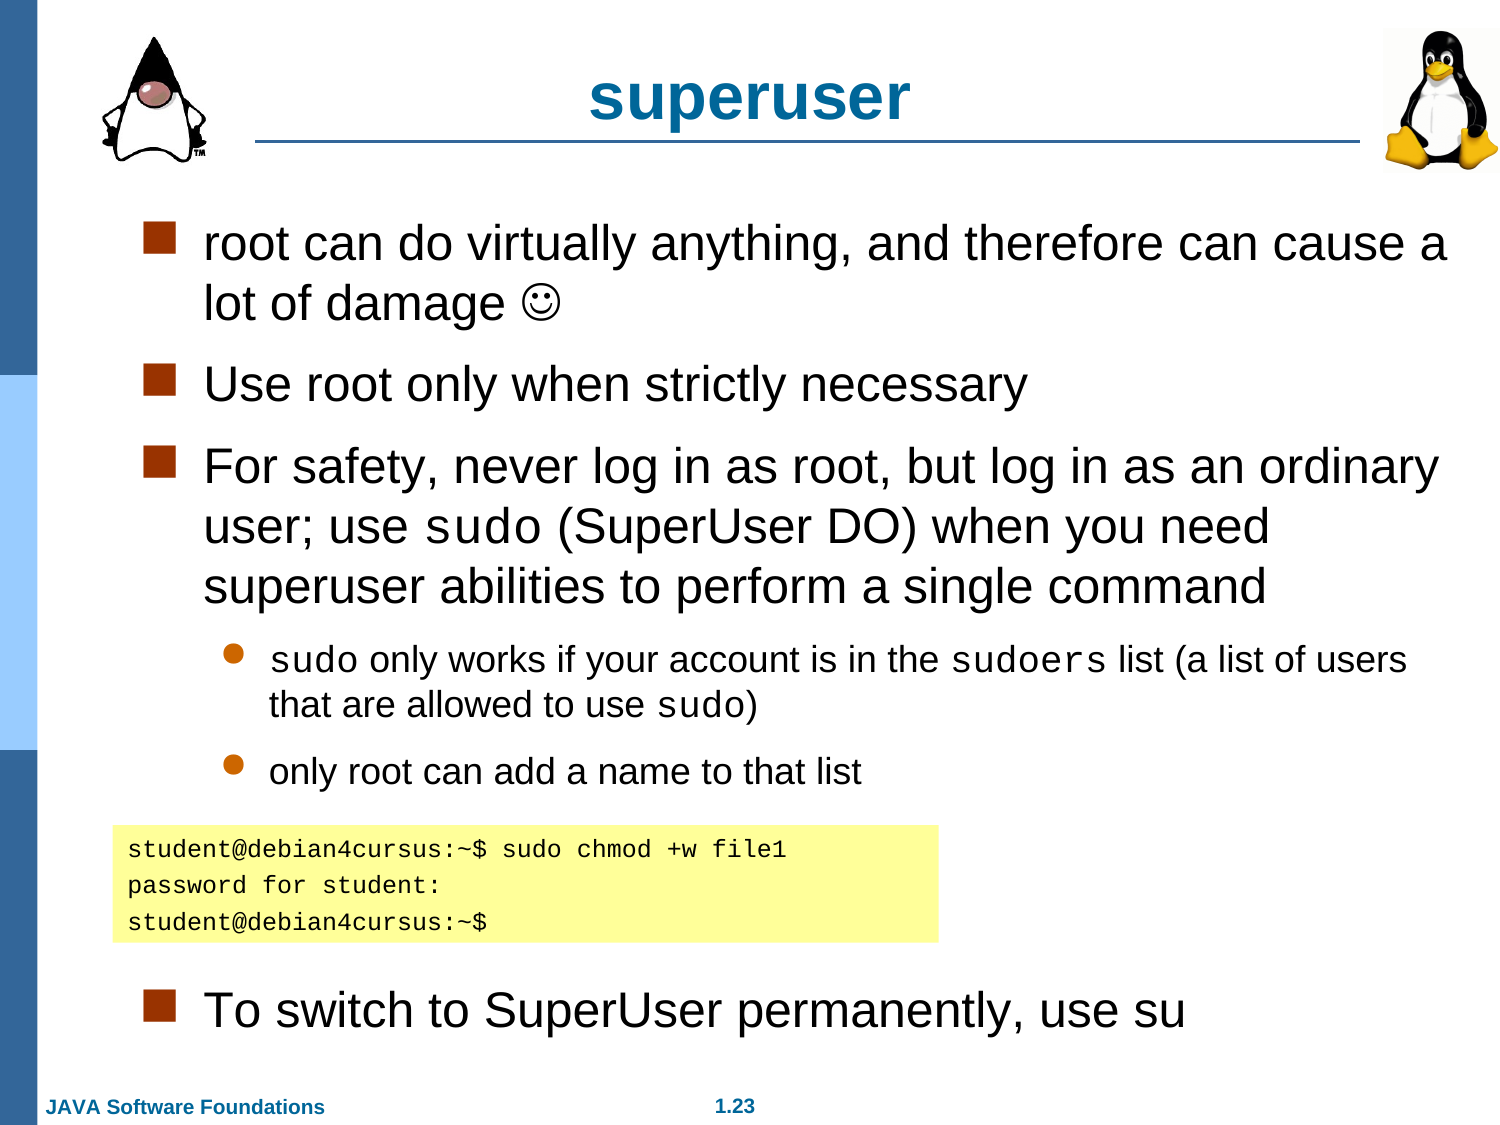

# superuser
root can do virtually anything, and therefore can cause a lot of damage 
Use root only when strictly necessary
For safety, never log in as root, but log in as an ordinary user; use sudo (SuperUser DO) when you need superuser abilities to perform a single command
sudo only works if your account is in the sudoers list (a list of users that are allowed to use sudo)
only root can add a name to that list
To switch to SuperUser permanently, use su
student@debian4cursus:~$ sudo chmod +w file1
password for student:
student@debian4cursus:~$